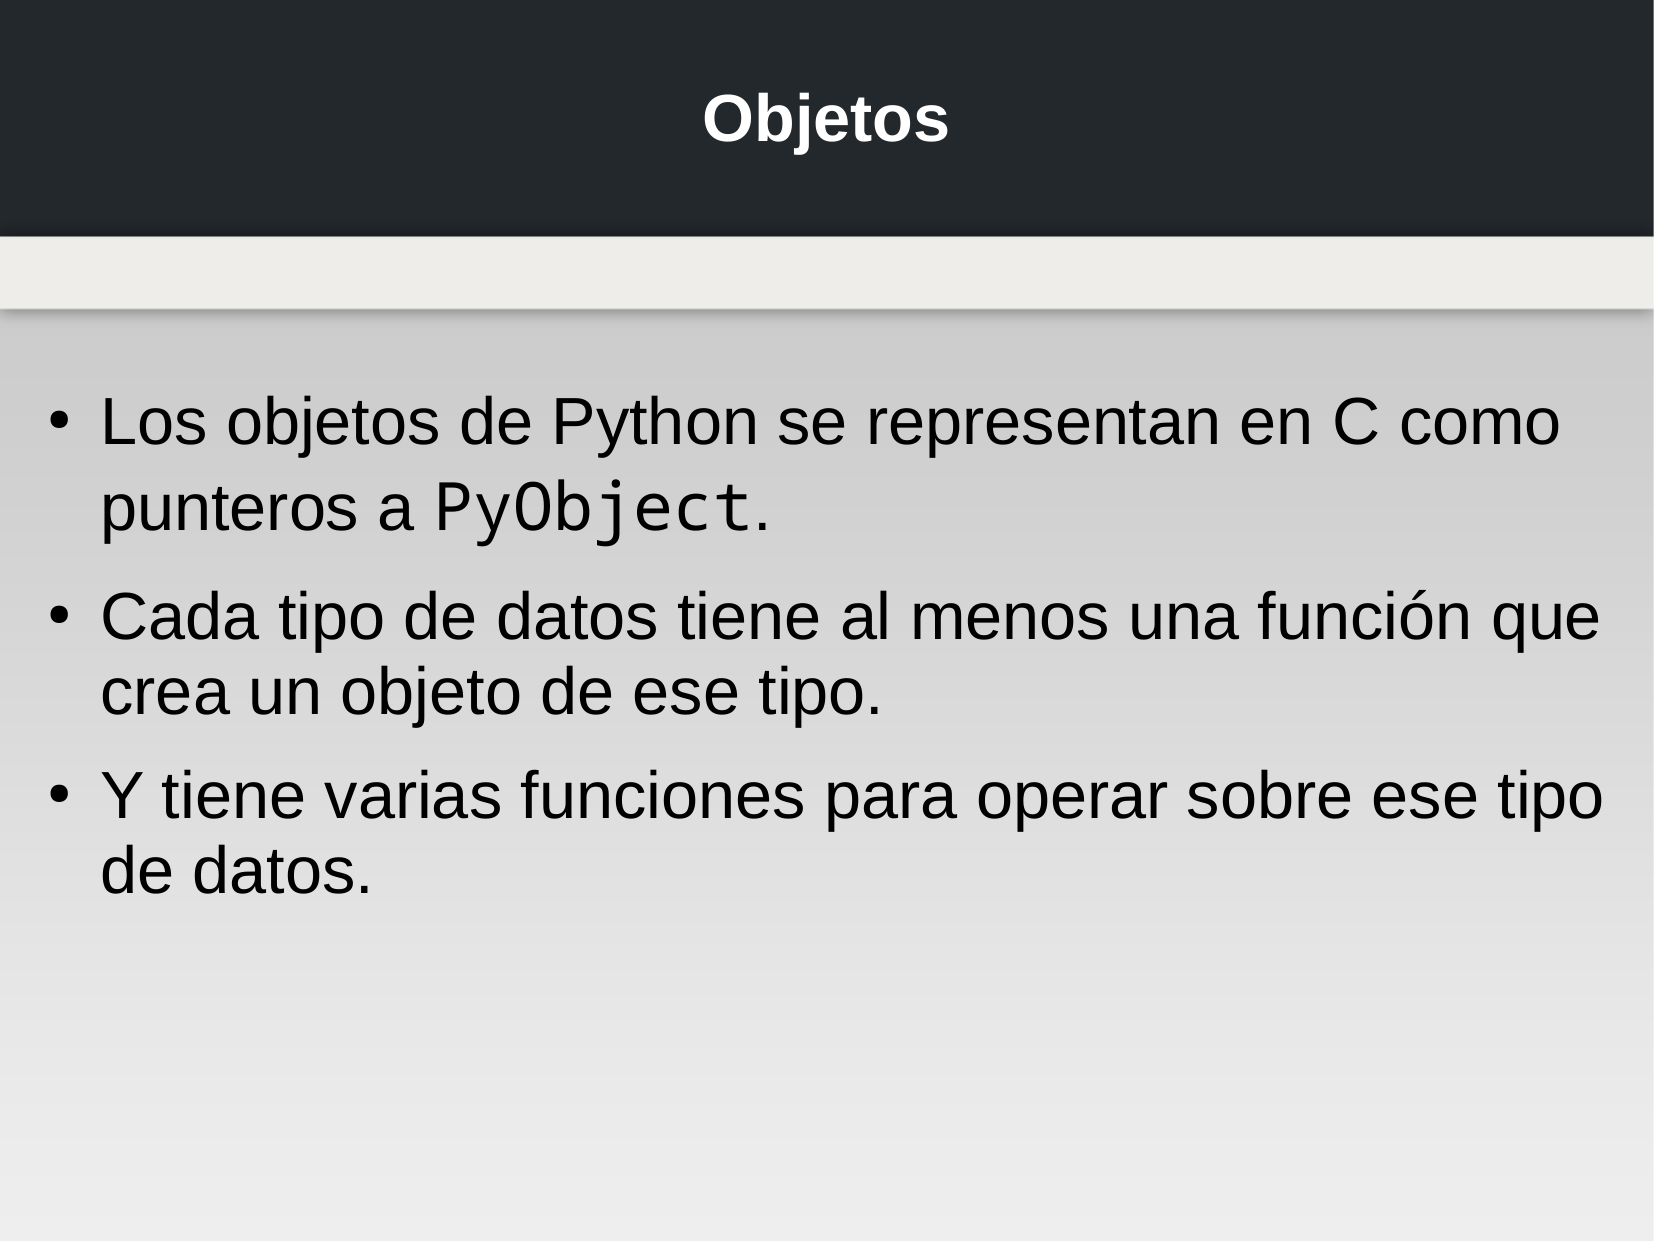

# Objetos
Los objetos de Python se representan en C como punteros a PyObject.
Cada tipo de datos tiene al menos una función que crea un objeto de ese tipo.
Y tiene varias funciones para operar sobre ese tipo de datos.